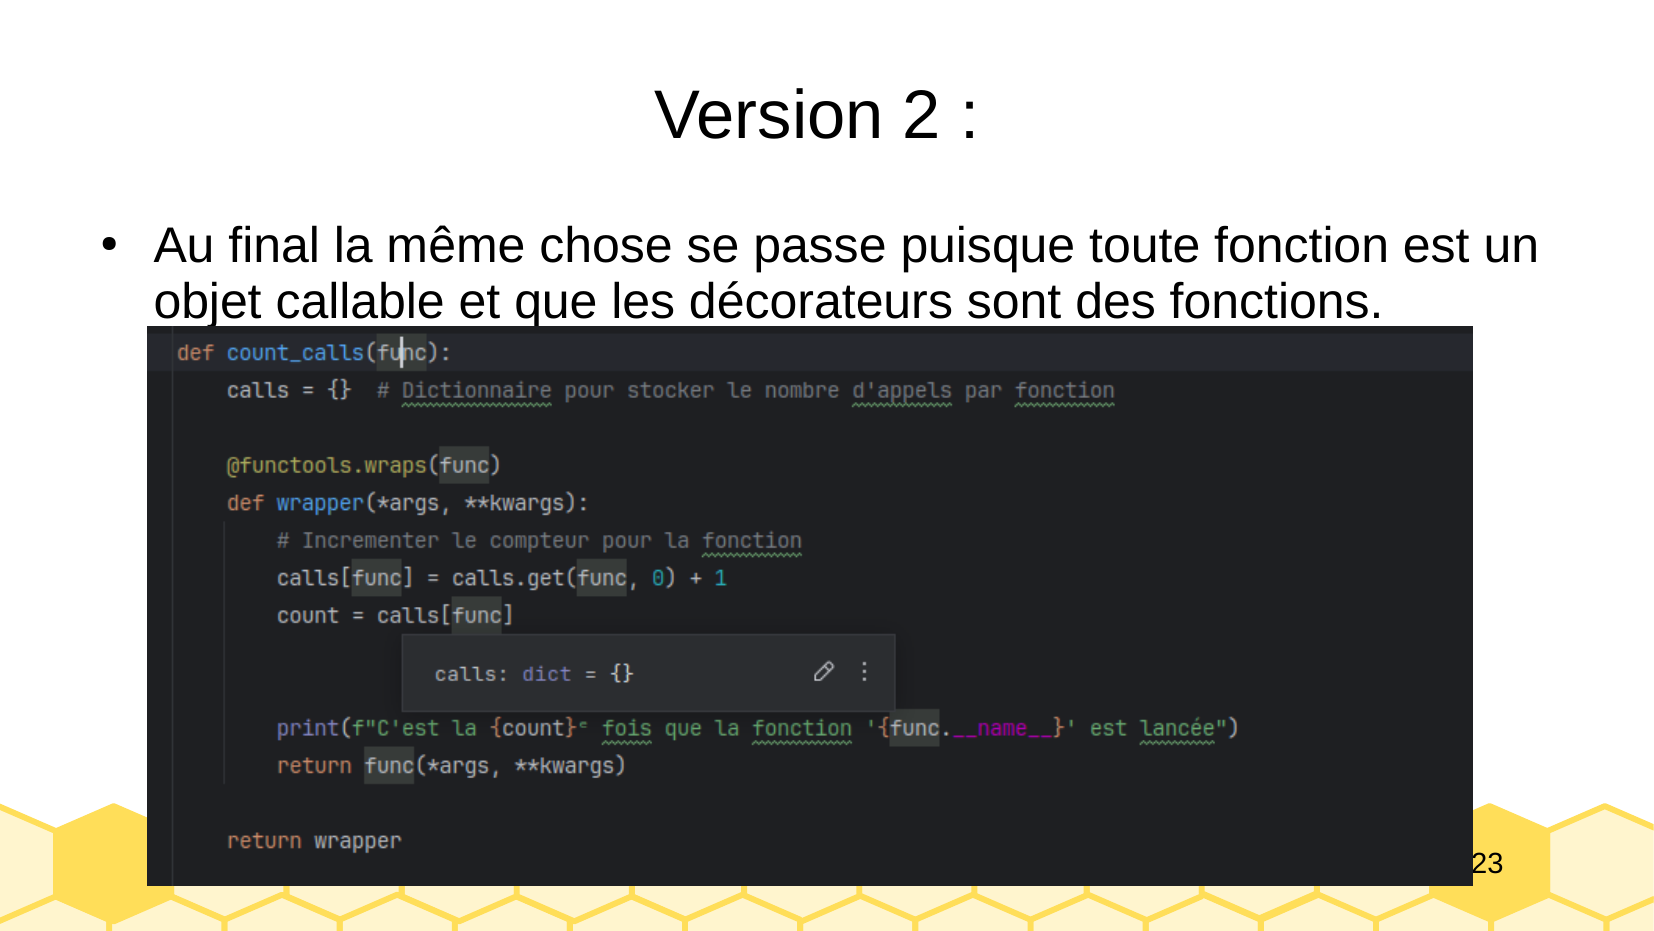

# Version 2 :
Au final la même chose se passe puisque toute fonction est un objet callable et que les décorateurs sont des fonctions.